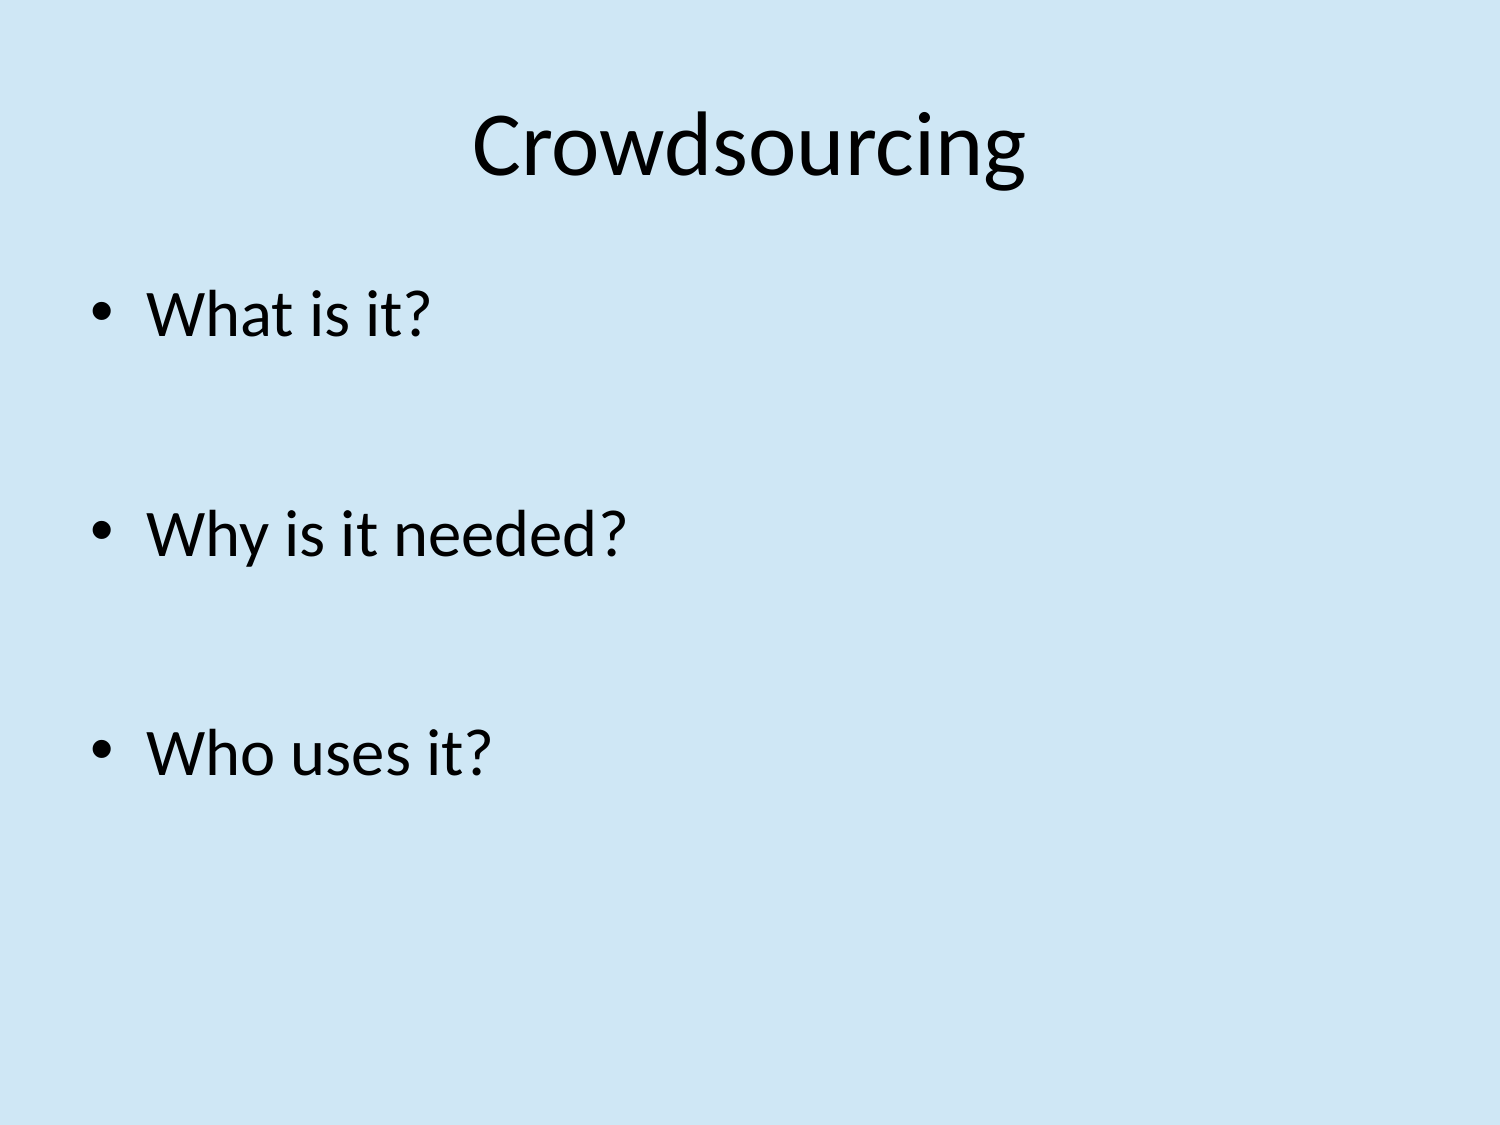

# Crowdsourcing
What is it?
Why is it needed?
Who uses it?